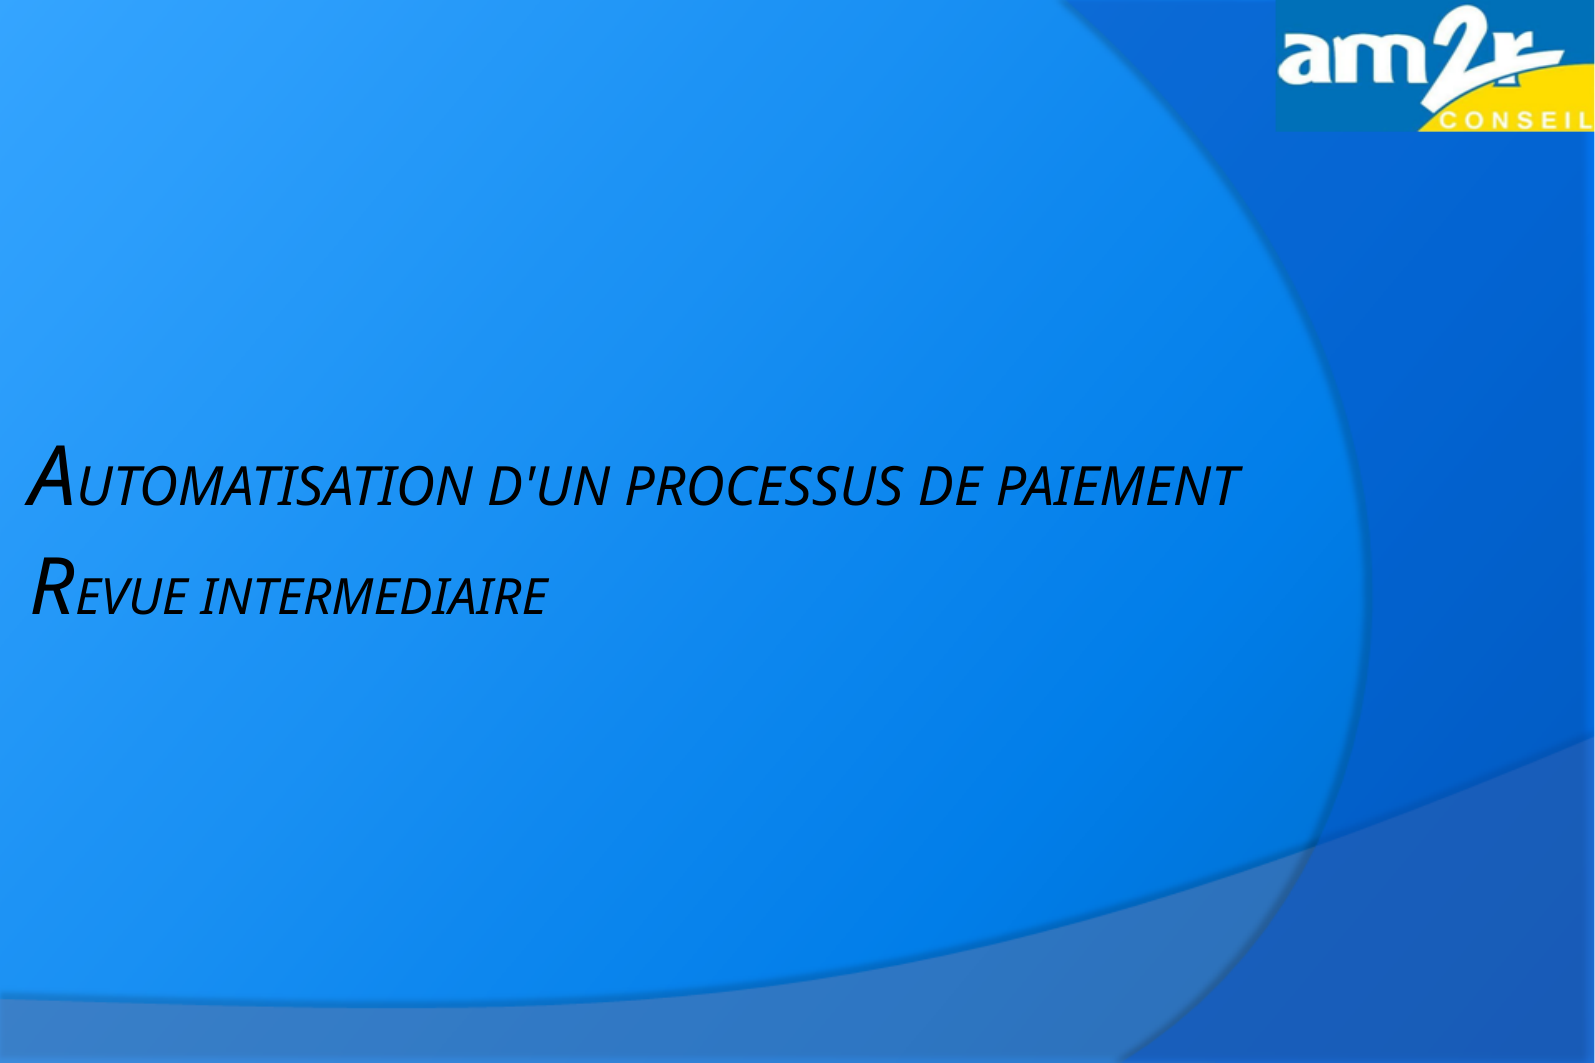

# AUTOMATISATION D'UN PROCESSUS DE PAIEMENT REVUE INTERMEDIAIRE